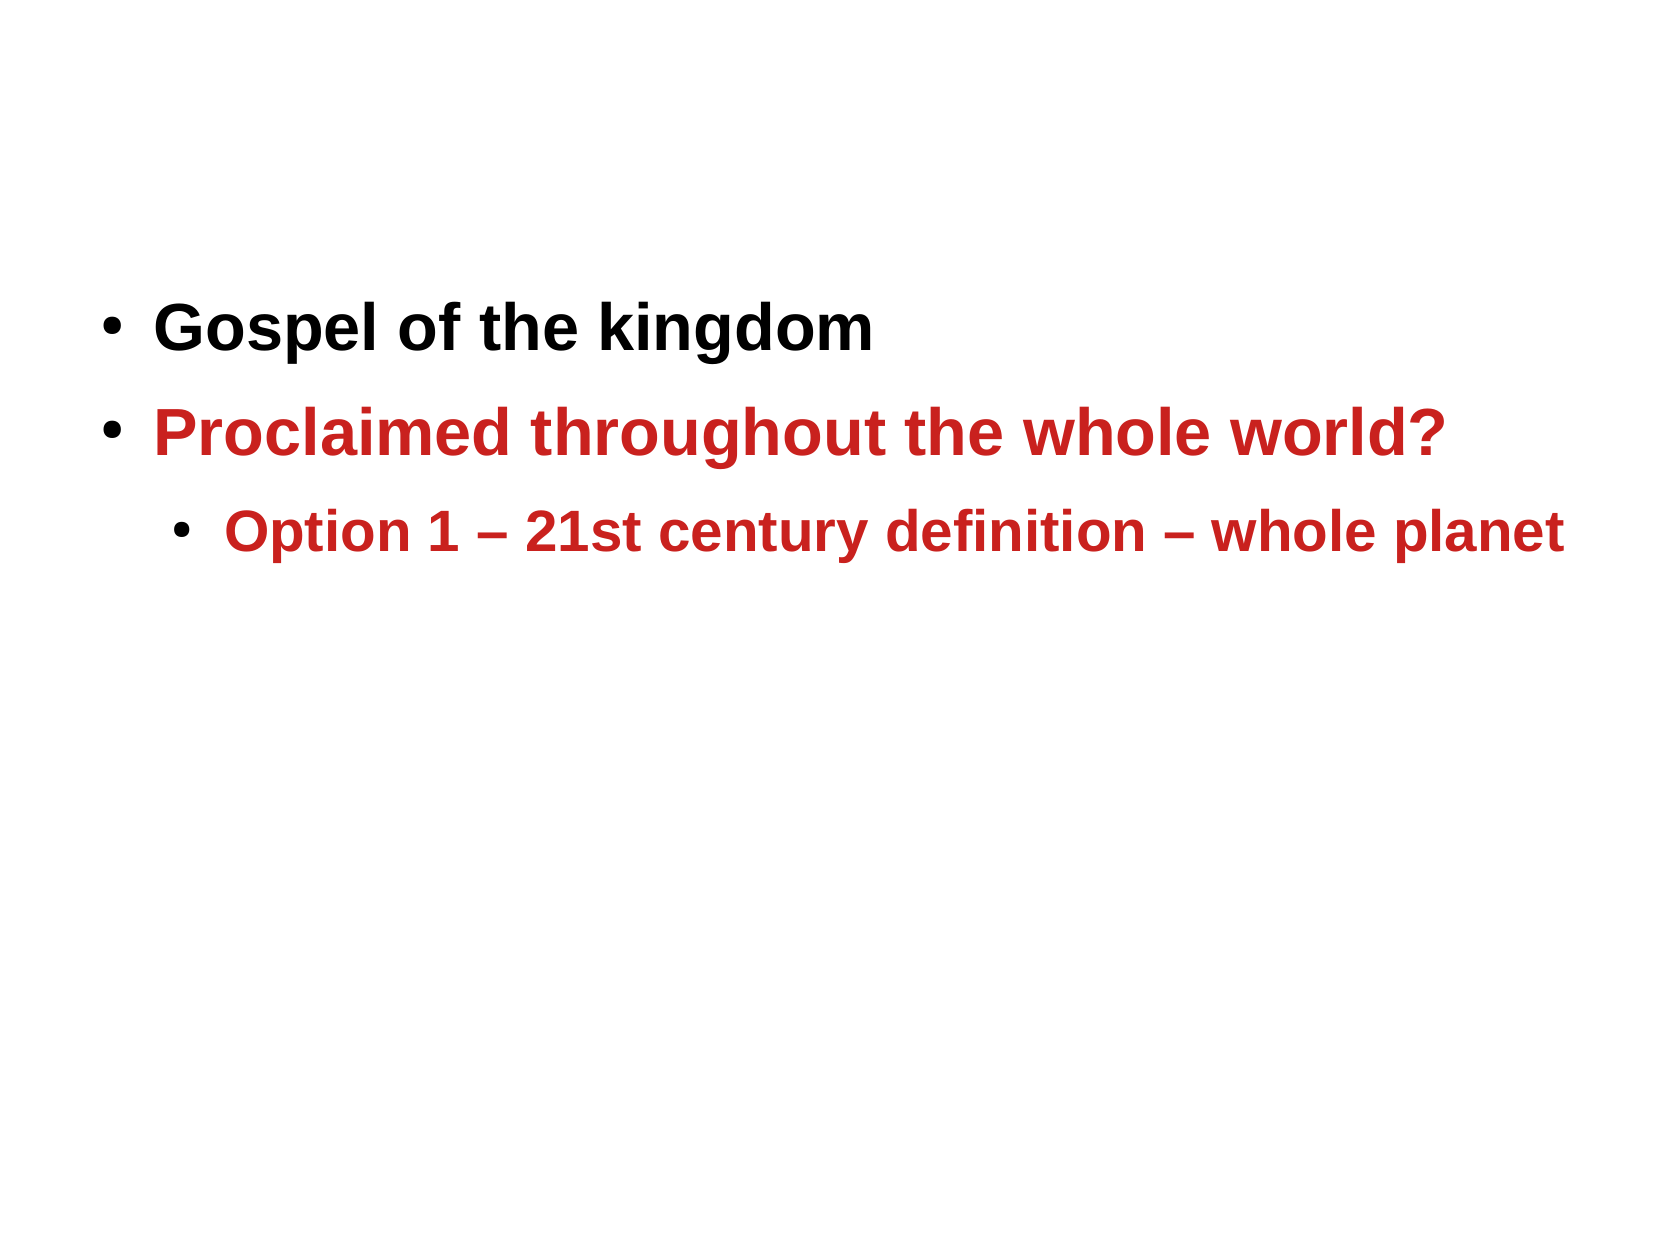

#
Gospel of the kingdom
Proclaimed throughout the whole world?
Option 1 – 21st century definition – whole planet